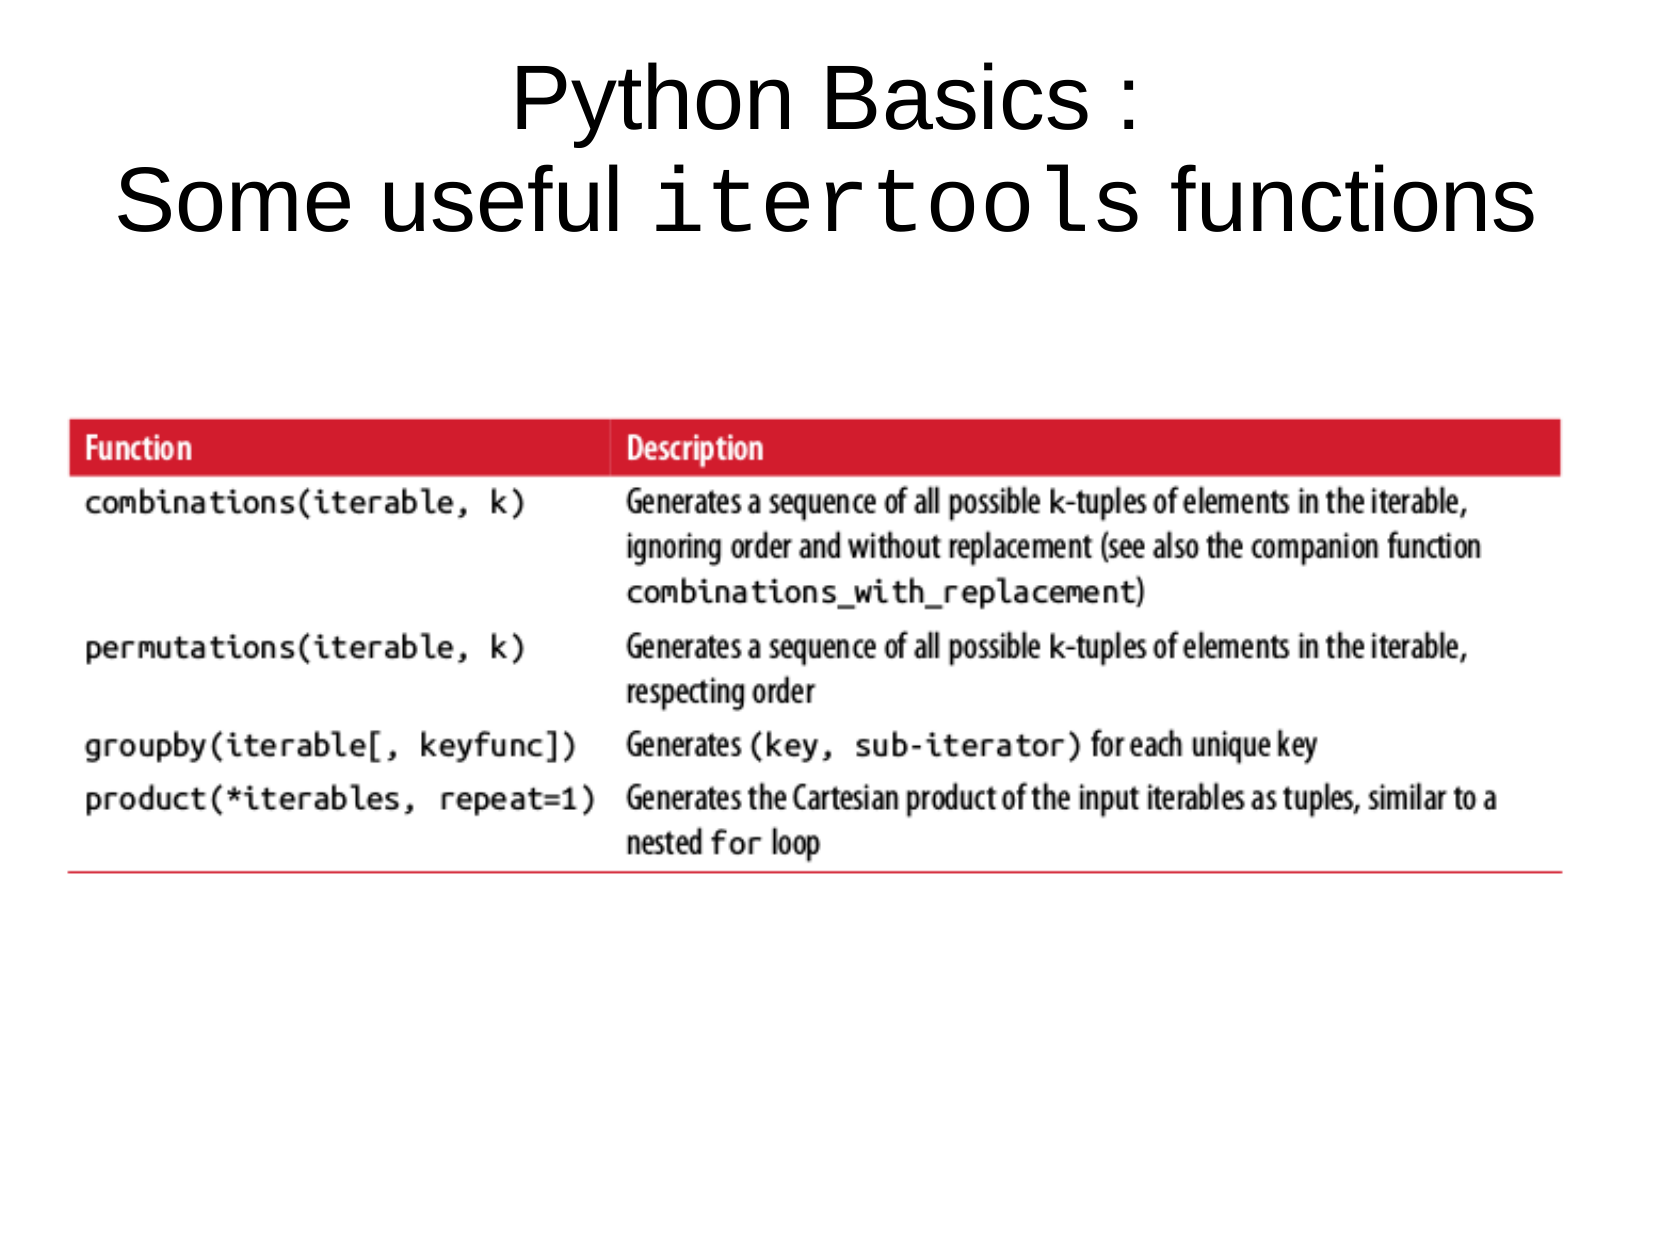

# Python Basics : Some useful itertools functions